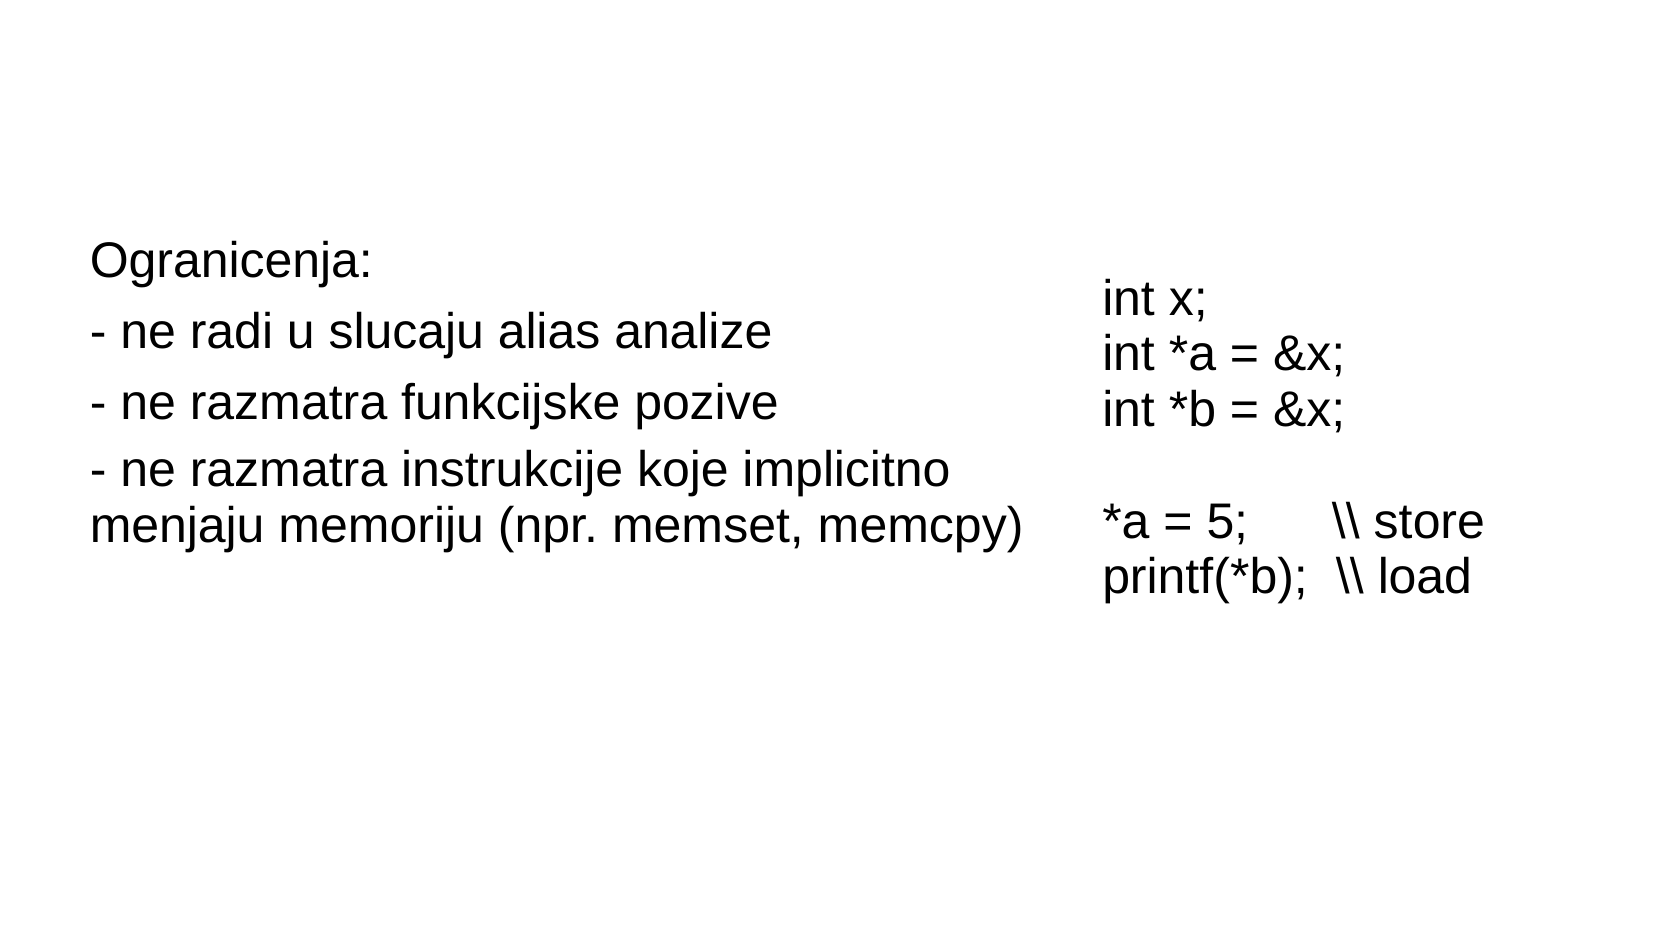

Ogranicenja:
- ne radi u slucaju alias analize
- ne razmatra funkcijske pozive
- ne razmatra instrukcije koje implicitno menjaju memoriju (npr. memset, memcpy)
int x;
int *a = &x;
int *b = &x;
*a = 5; \\ store
printf(*b); \\ load